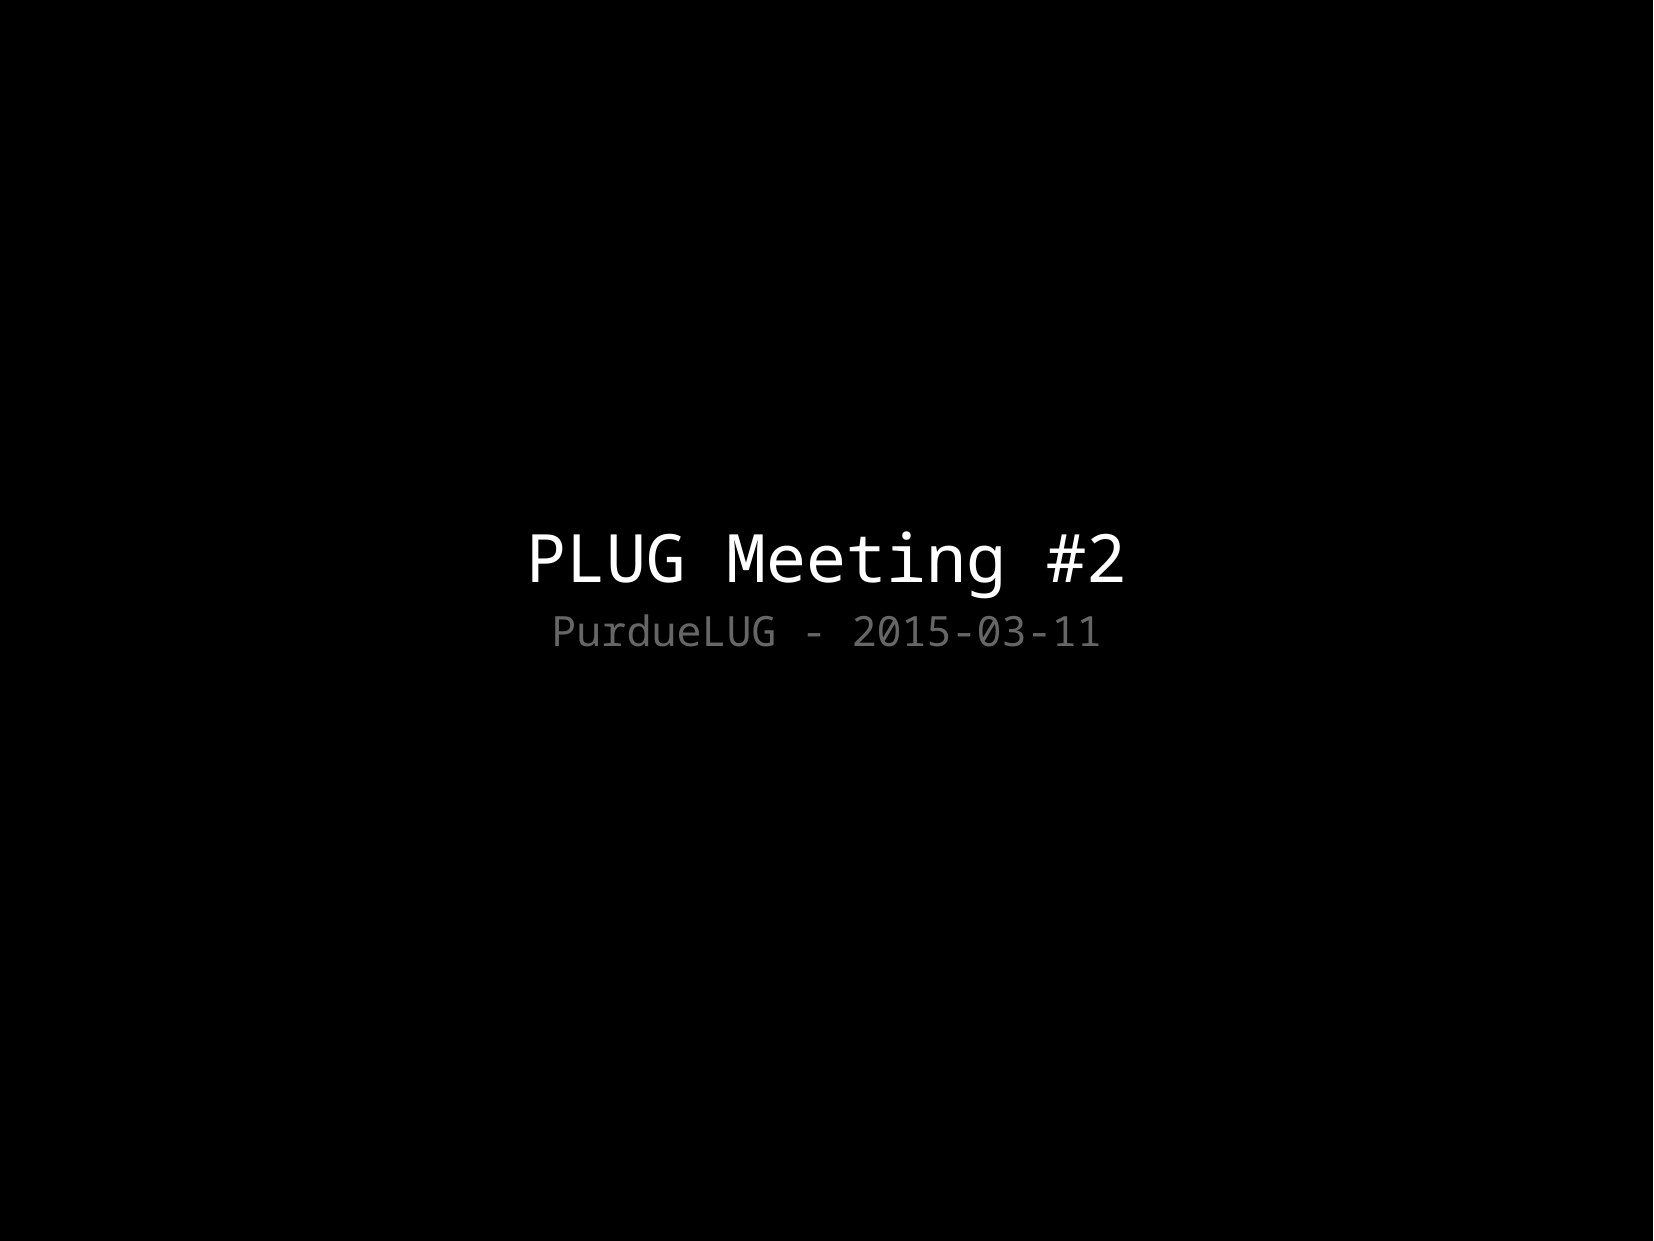

# PLUG Meeting #2
PurdueLUG - 2015-03-11